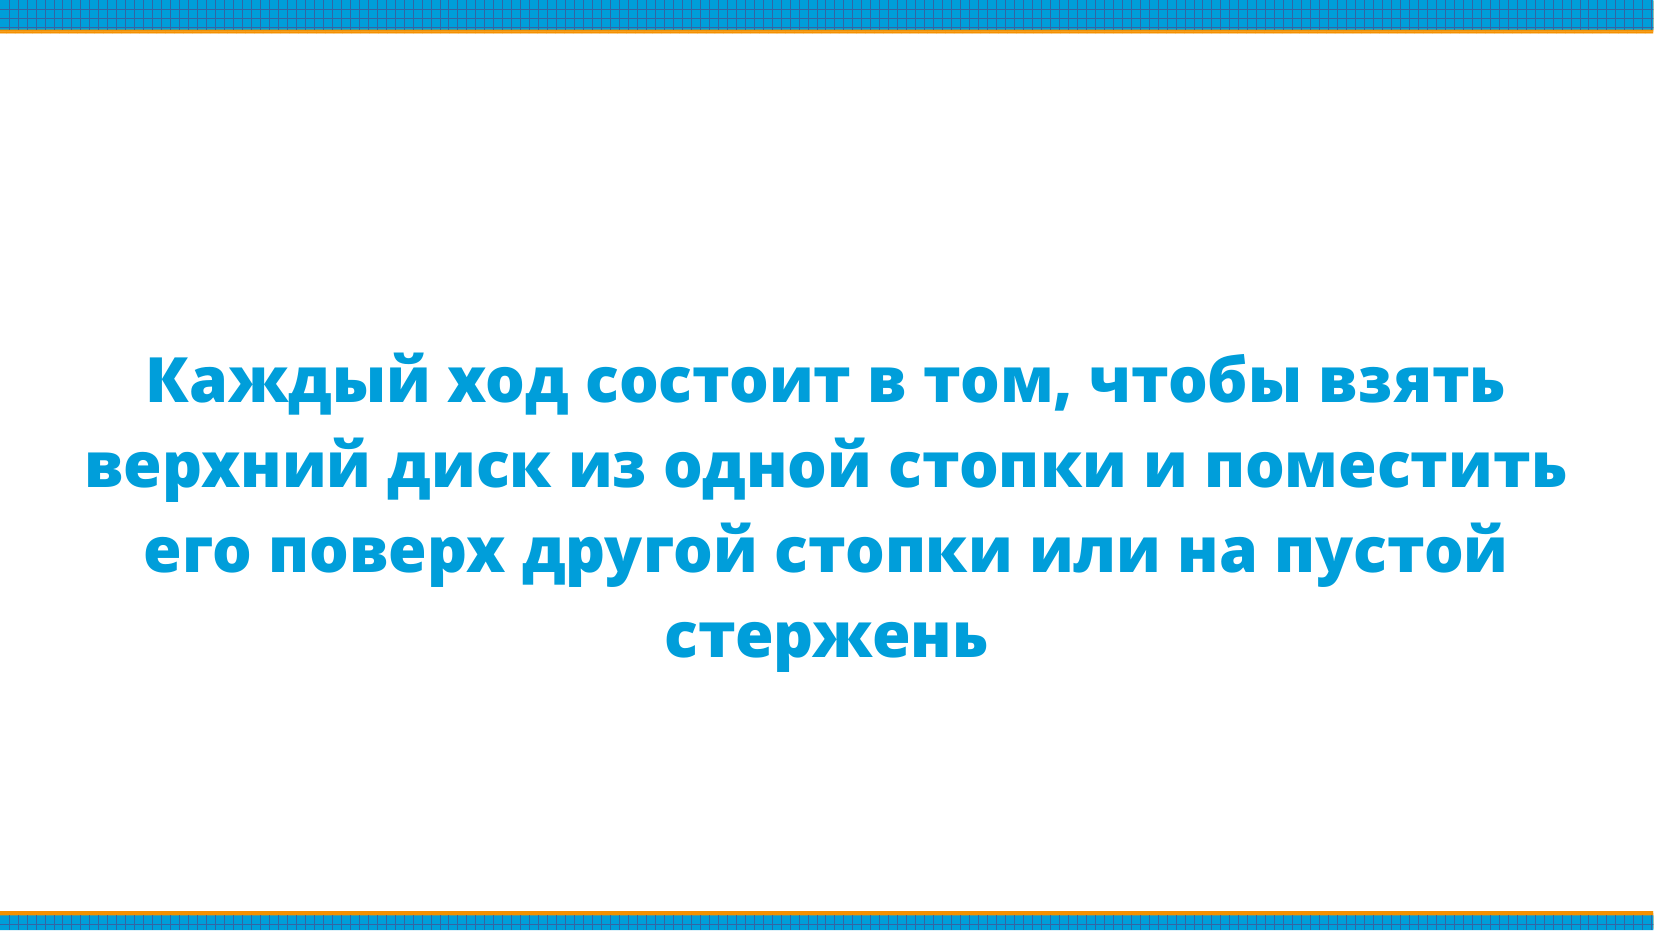

# Каждый ход состоит в том, чтобы взять верхний диск из одной стопки и поместить его поверх другой стопки или на пустой стержень